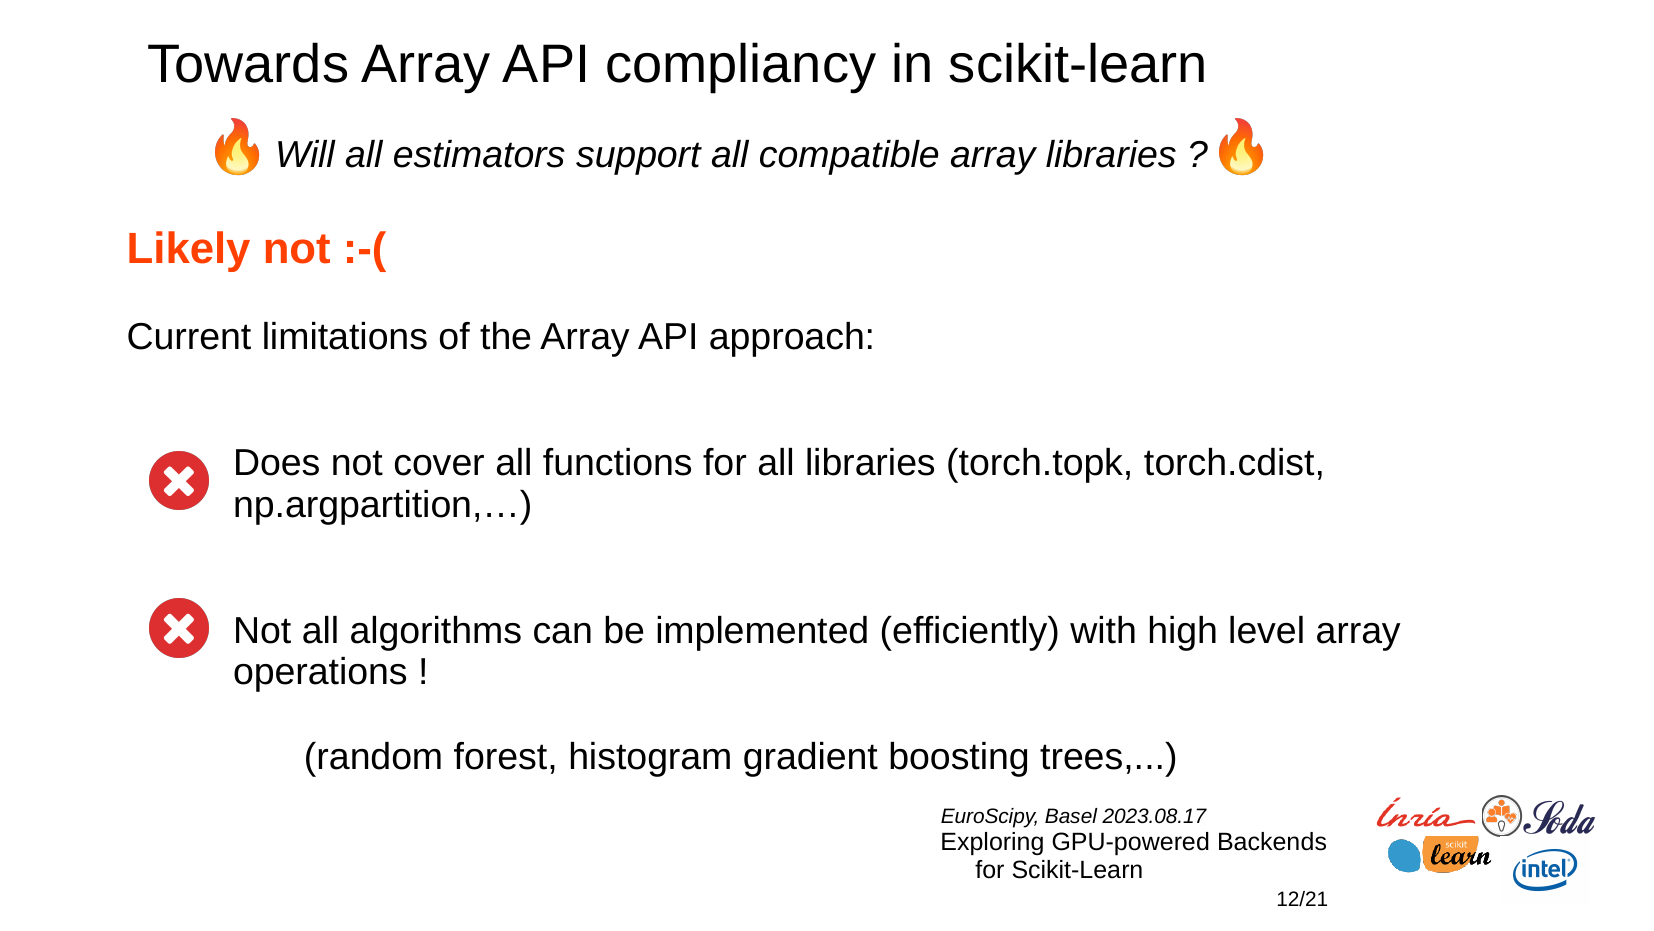

Towards Array API compliancy in scikit-learn
Will all estimators support all compatible array libraries ?
Likely not :-(
Current limitations of the Array API approach:
Does not cover all functions for all libraries (torch.topk, torch.cdist, 		 np.argpartition,…)
Not all algorithms can be implemented (efficiently) with high level array operations !
(random forest, histogram gradient boosting trees,...)
 EuroScipy, Basel 2023.08.17
 Exploring GPU-powered Backends
 for Scikit-Learn
 12/21